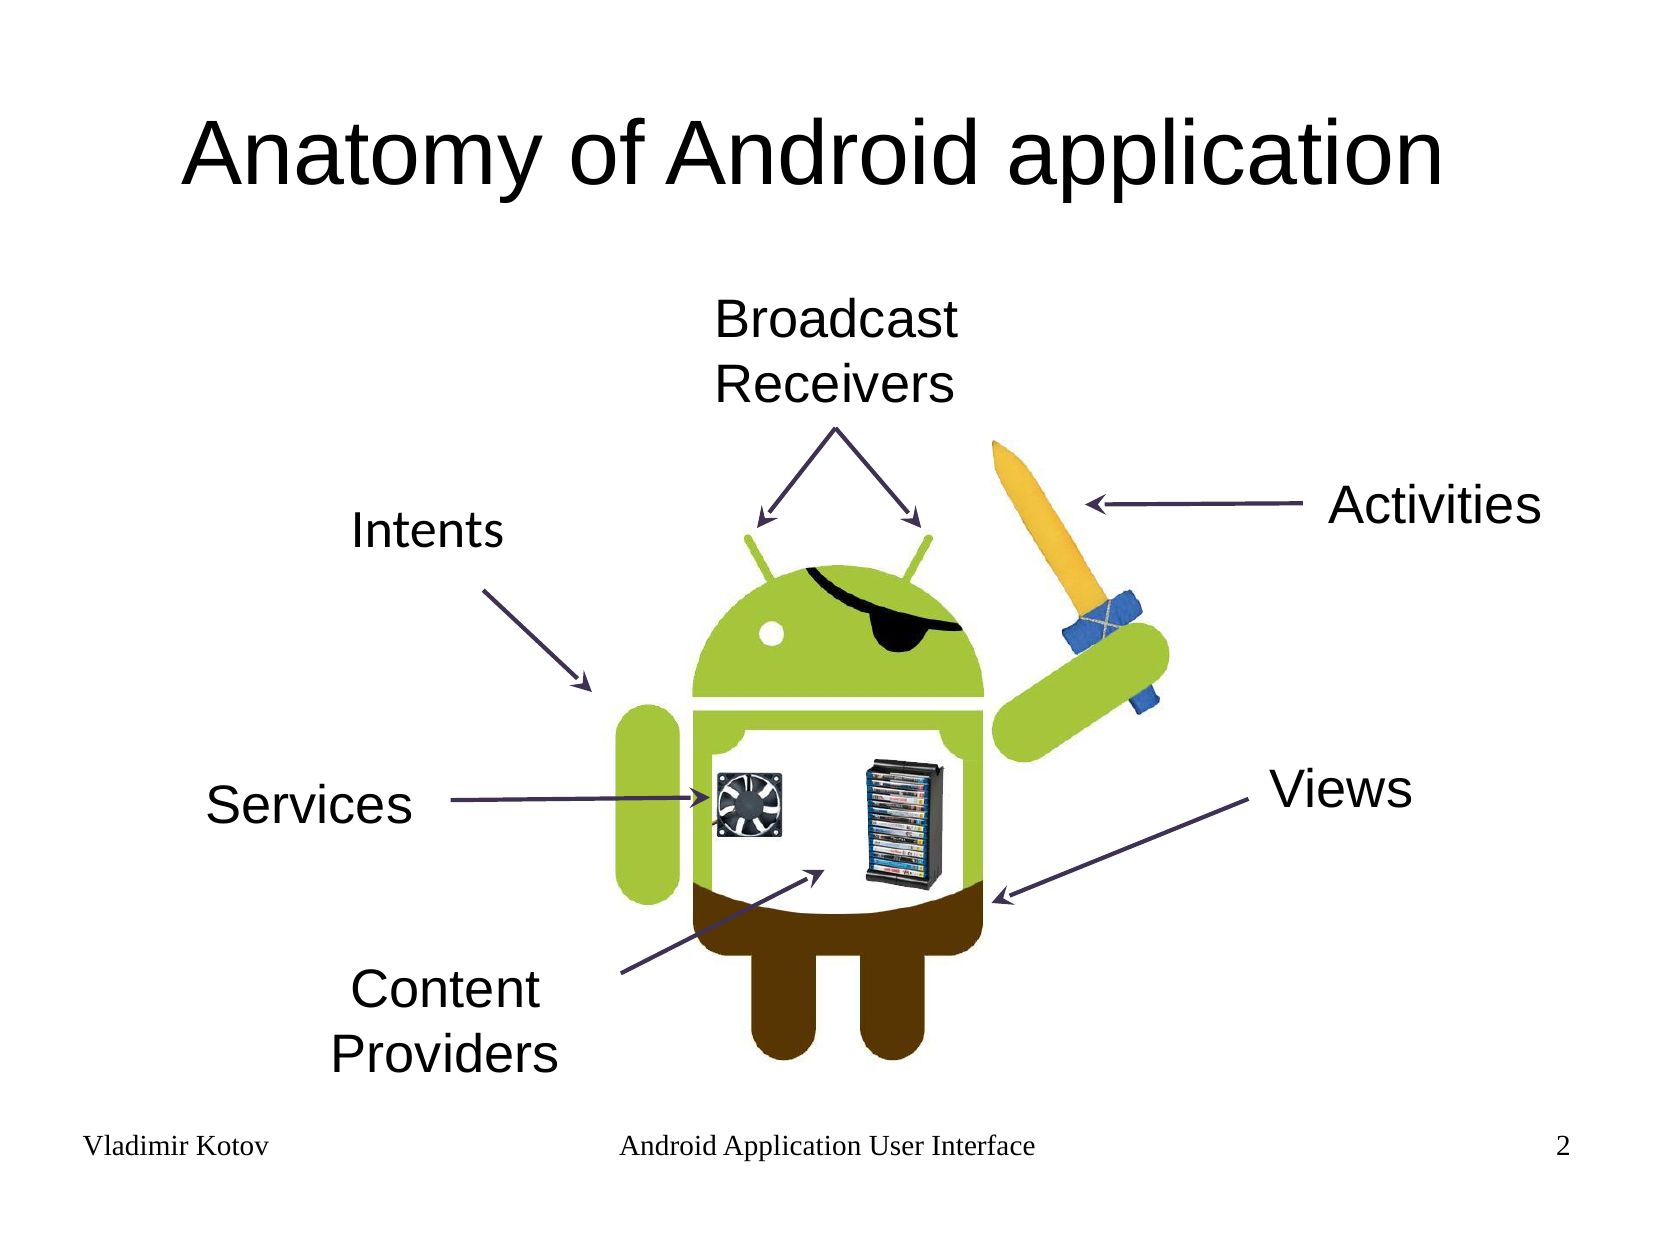

# Anatomy of Android application
Broadcast Receivers
Activities
Intents
Views
Services
Content Providers
Vladimir Kotov
Android Application User Interface
2